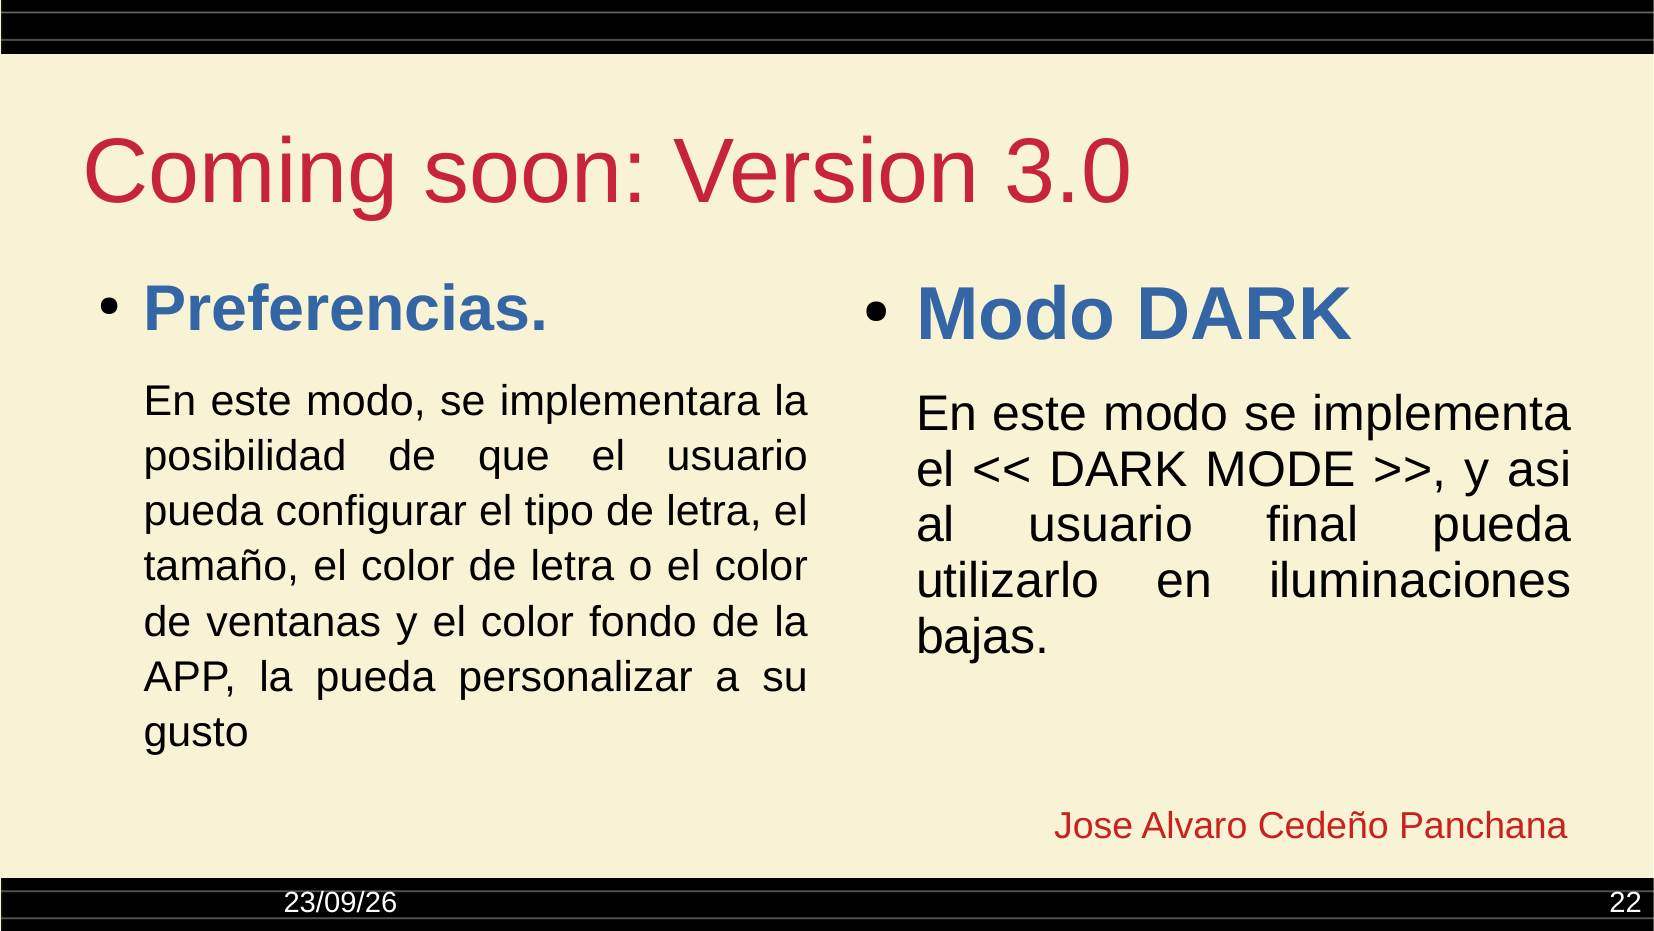

# Coming soon: Version 3.0
Preferencias.
En este modo, se implementara la posibilidad de que el usuario pueda configurar el tipo de letra, el tamaño, el color de letra o el color de ventanas y el color fondo de la APP, la pueda personalizar a su gusto
Modo DARK
En este modo se implementa el << DARK MODE >>, y asi al usuario final pueda utilizarlo en iluminaciones bajas.
Jose Alvaro Cedeño Panchana